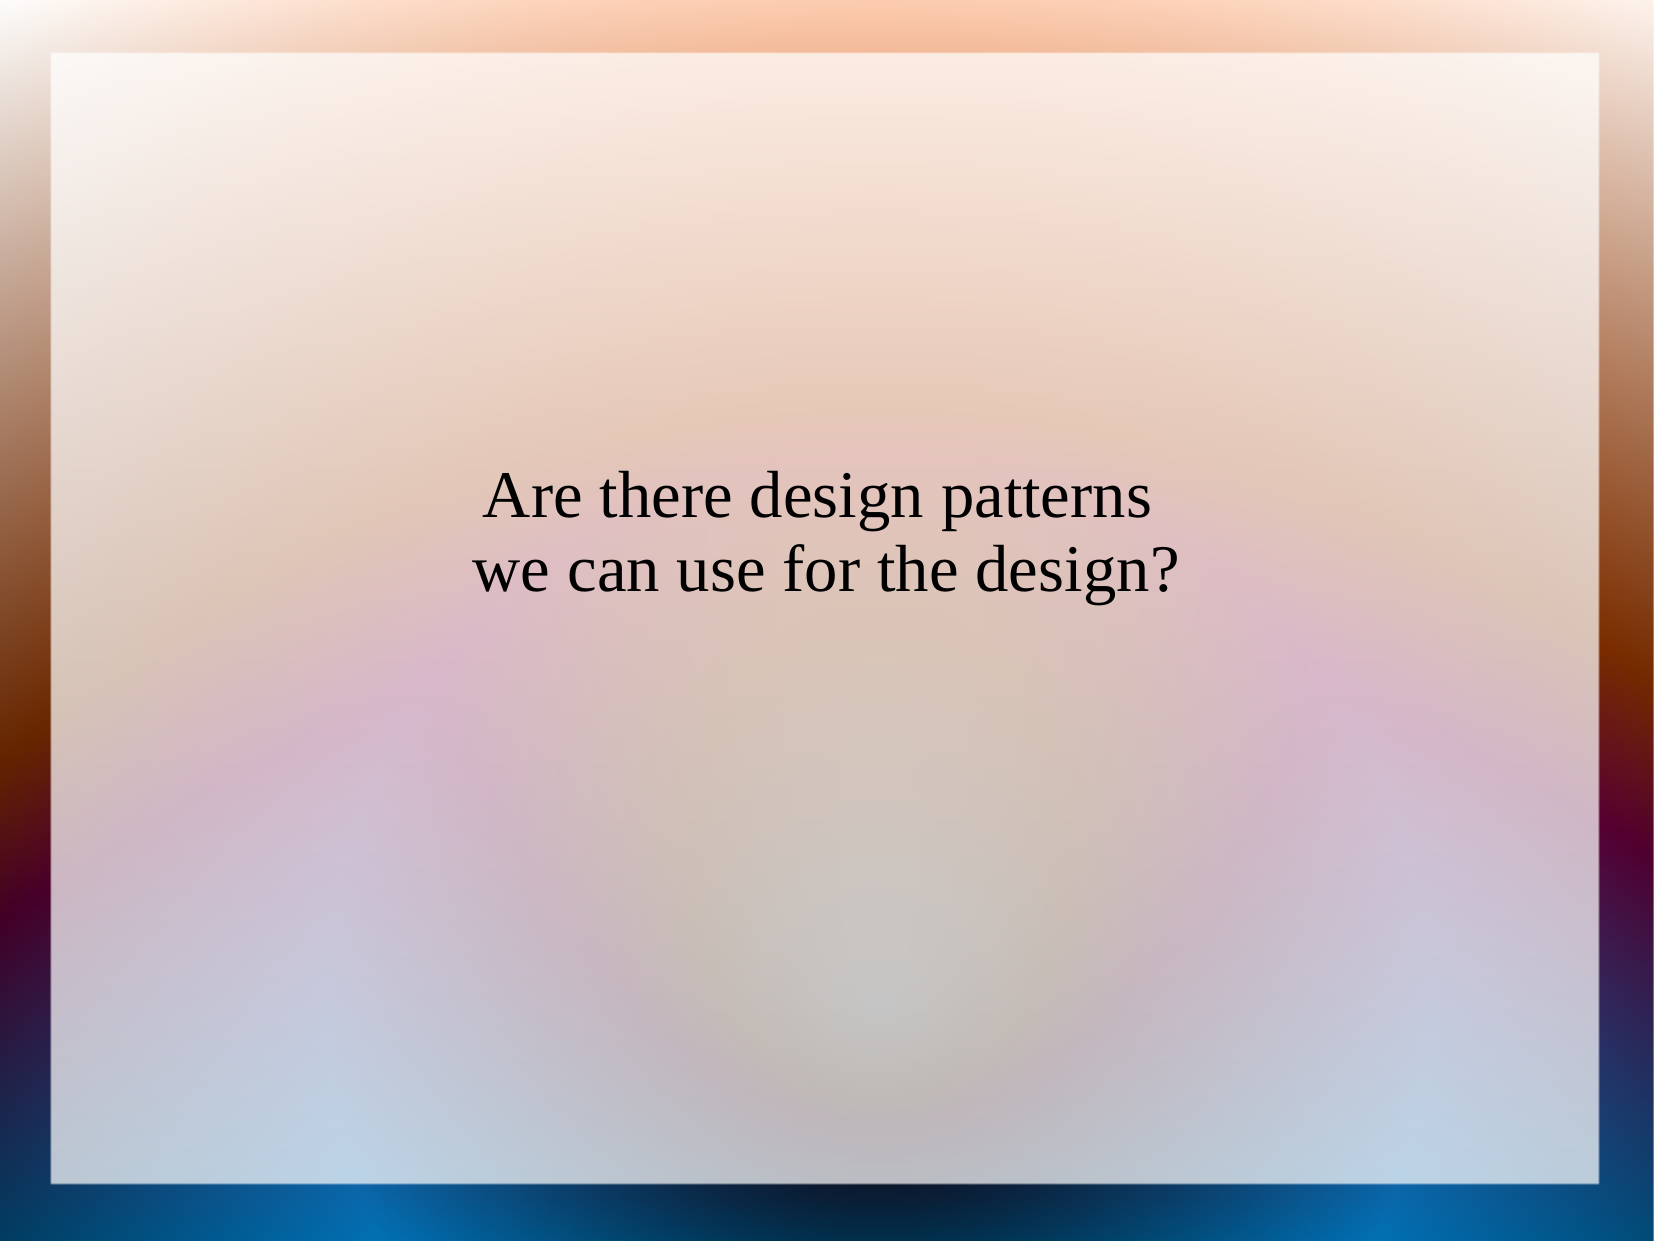

# Are there design patterns
we can use for the design?